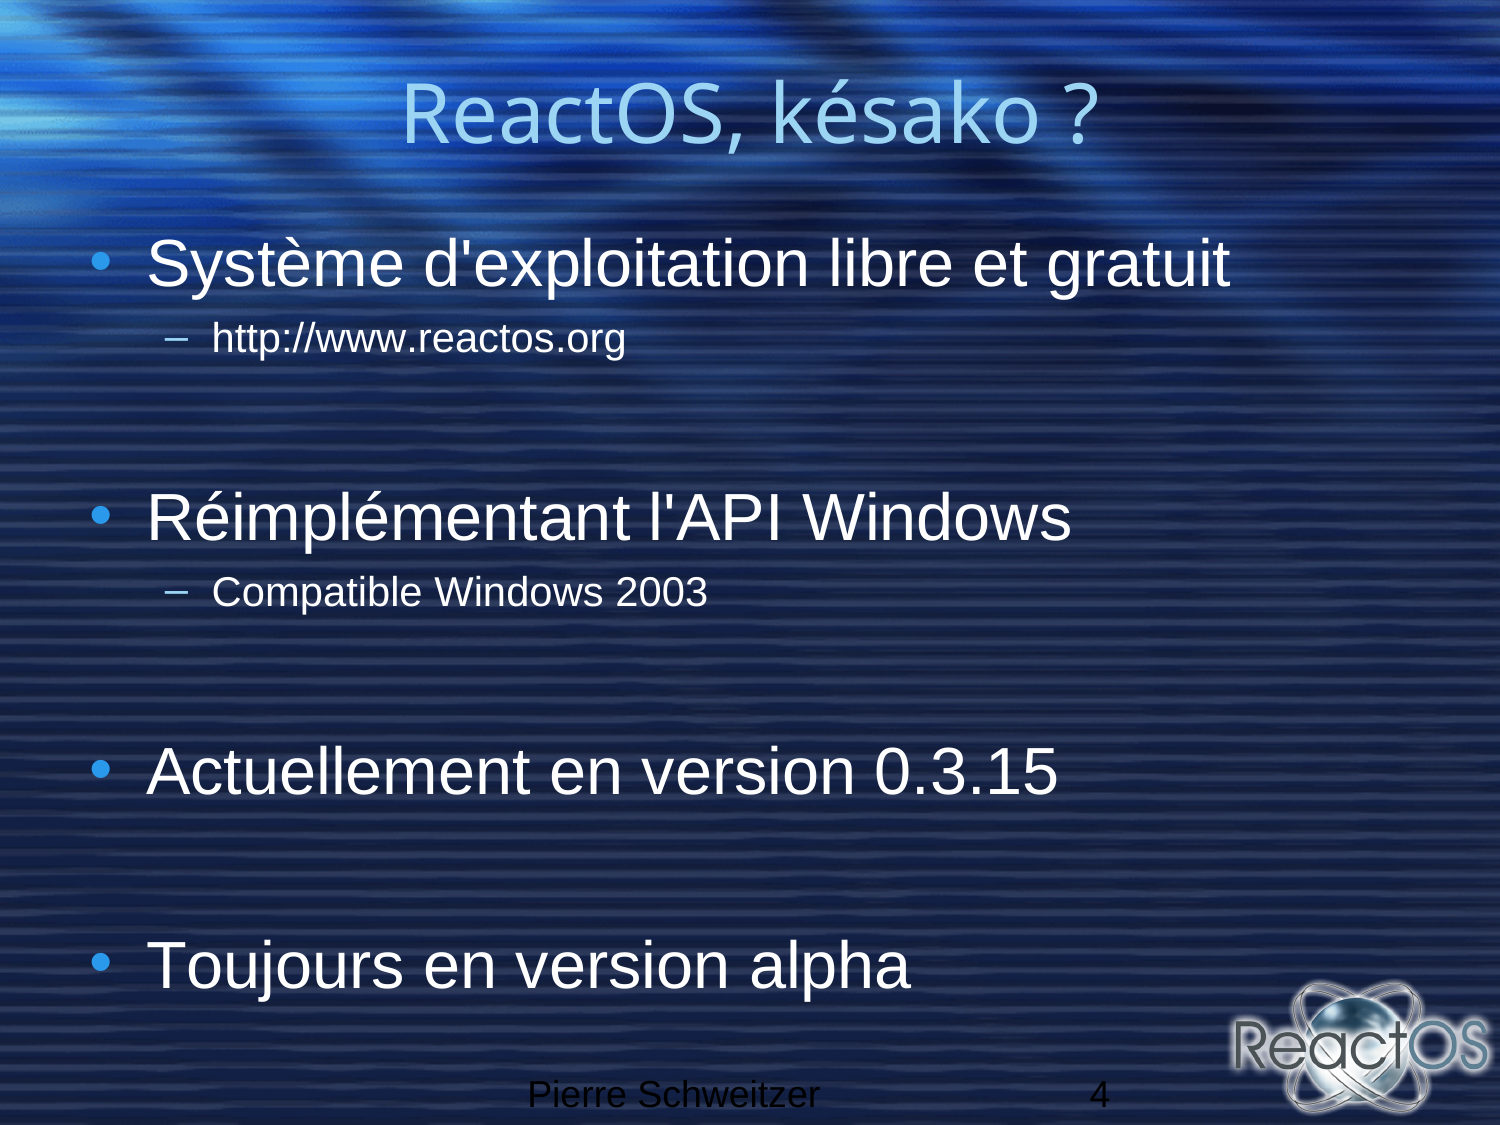

# ReactOS, késako ?
Système d'exploitation libre et gratuit
http://www.reactos.org
Réimplémentant l'API Windows
Compatible Windows 2003
Actuellement en version 0.3.15
Toujours en version alpha
Pierre Schweitzer
4